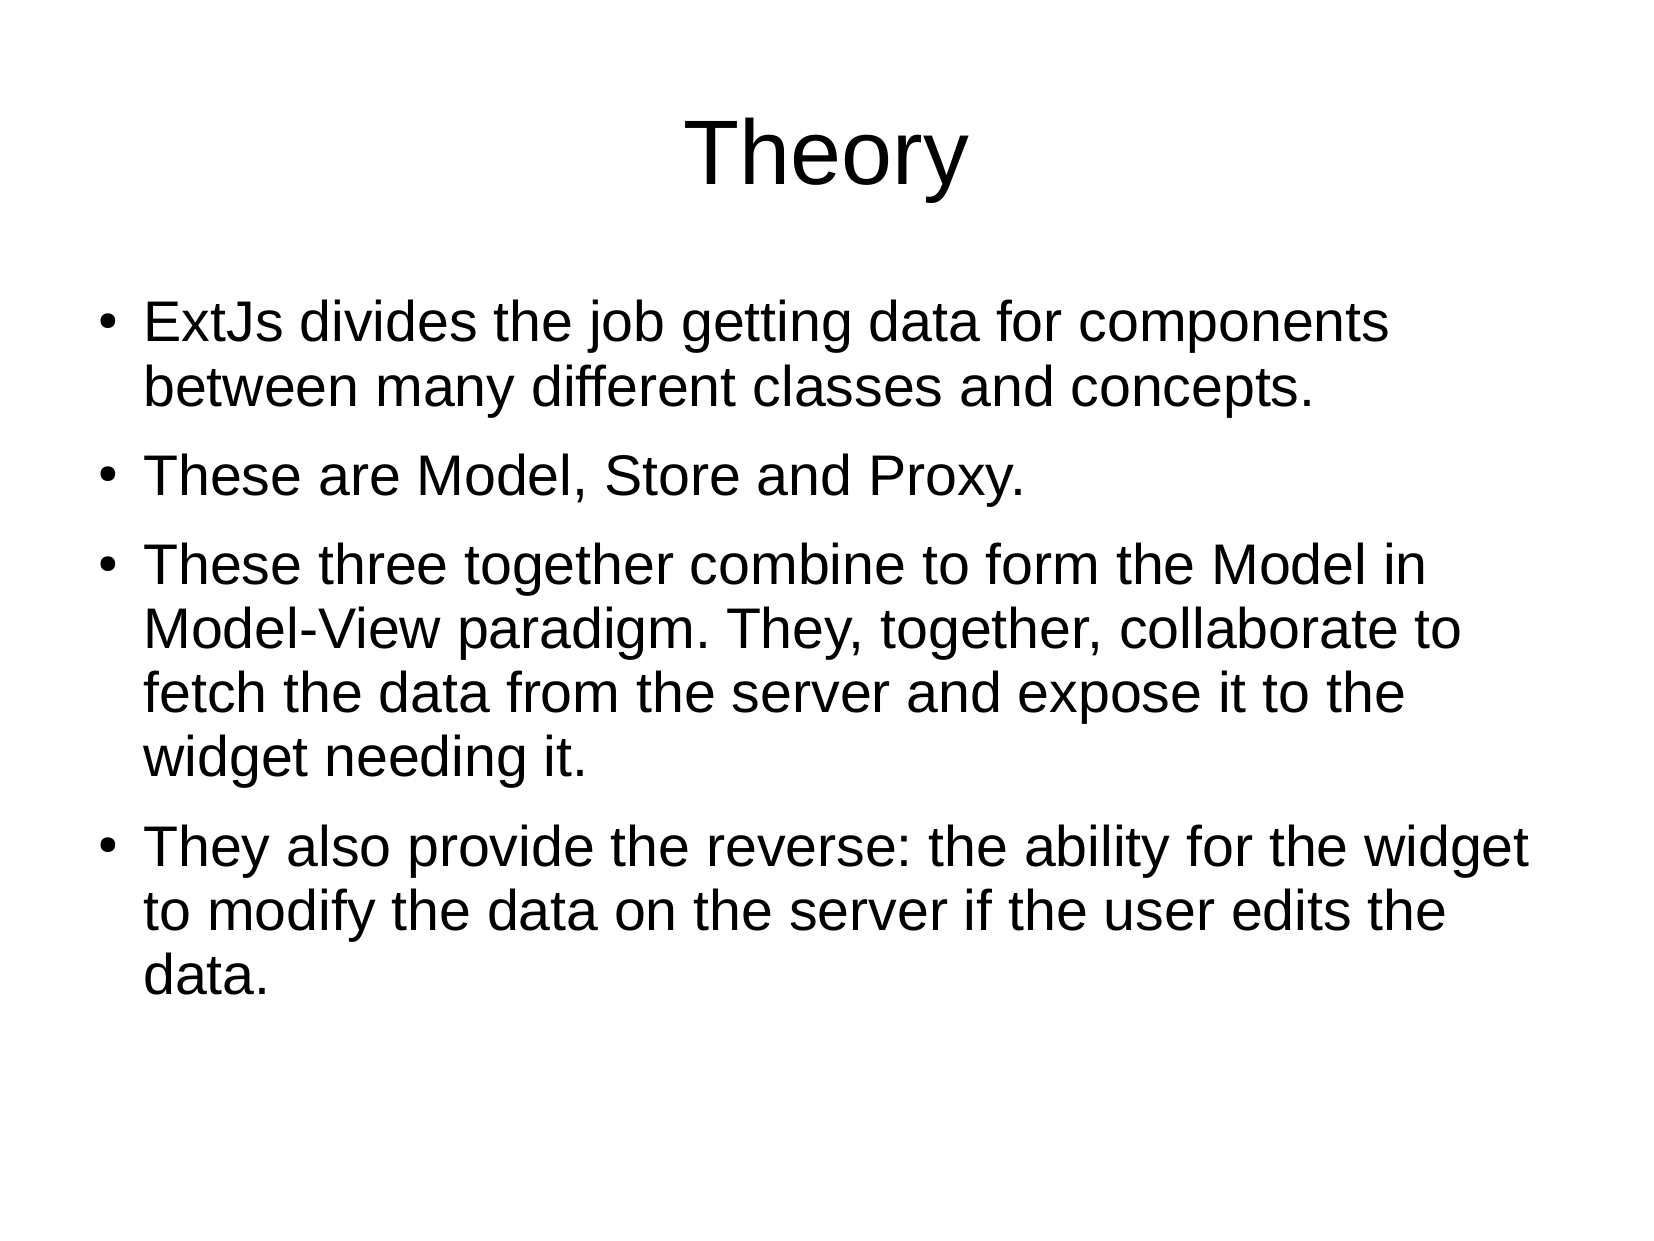

# Theory
ExtJs divides the job getting data for components between many different classes and concepts.
These are Model, Store and Proxy.
These three together combine to form the Model in Model-View paradigm. They, together, collaborate to fetch the data from the server and expose it to the widget needing it.
They also provide the reverse: the ability for the widget to modify the data on the server if the user edits the data.